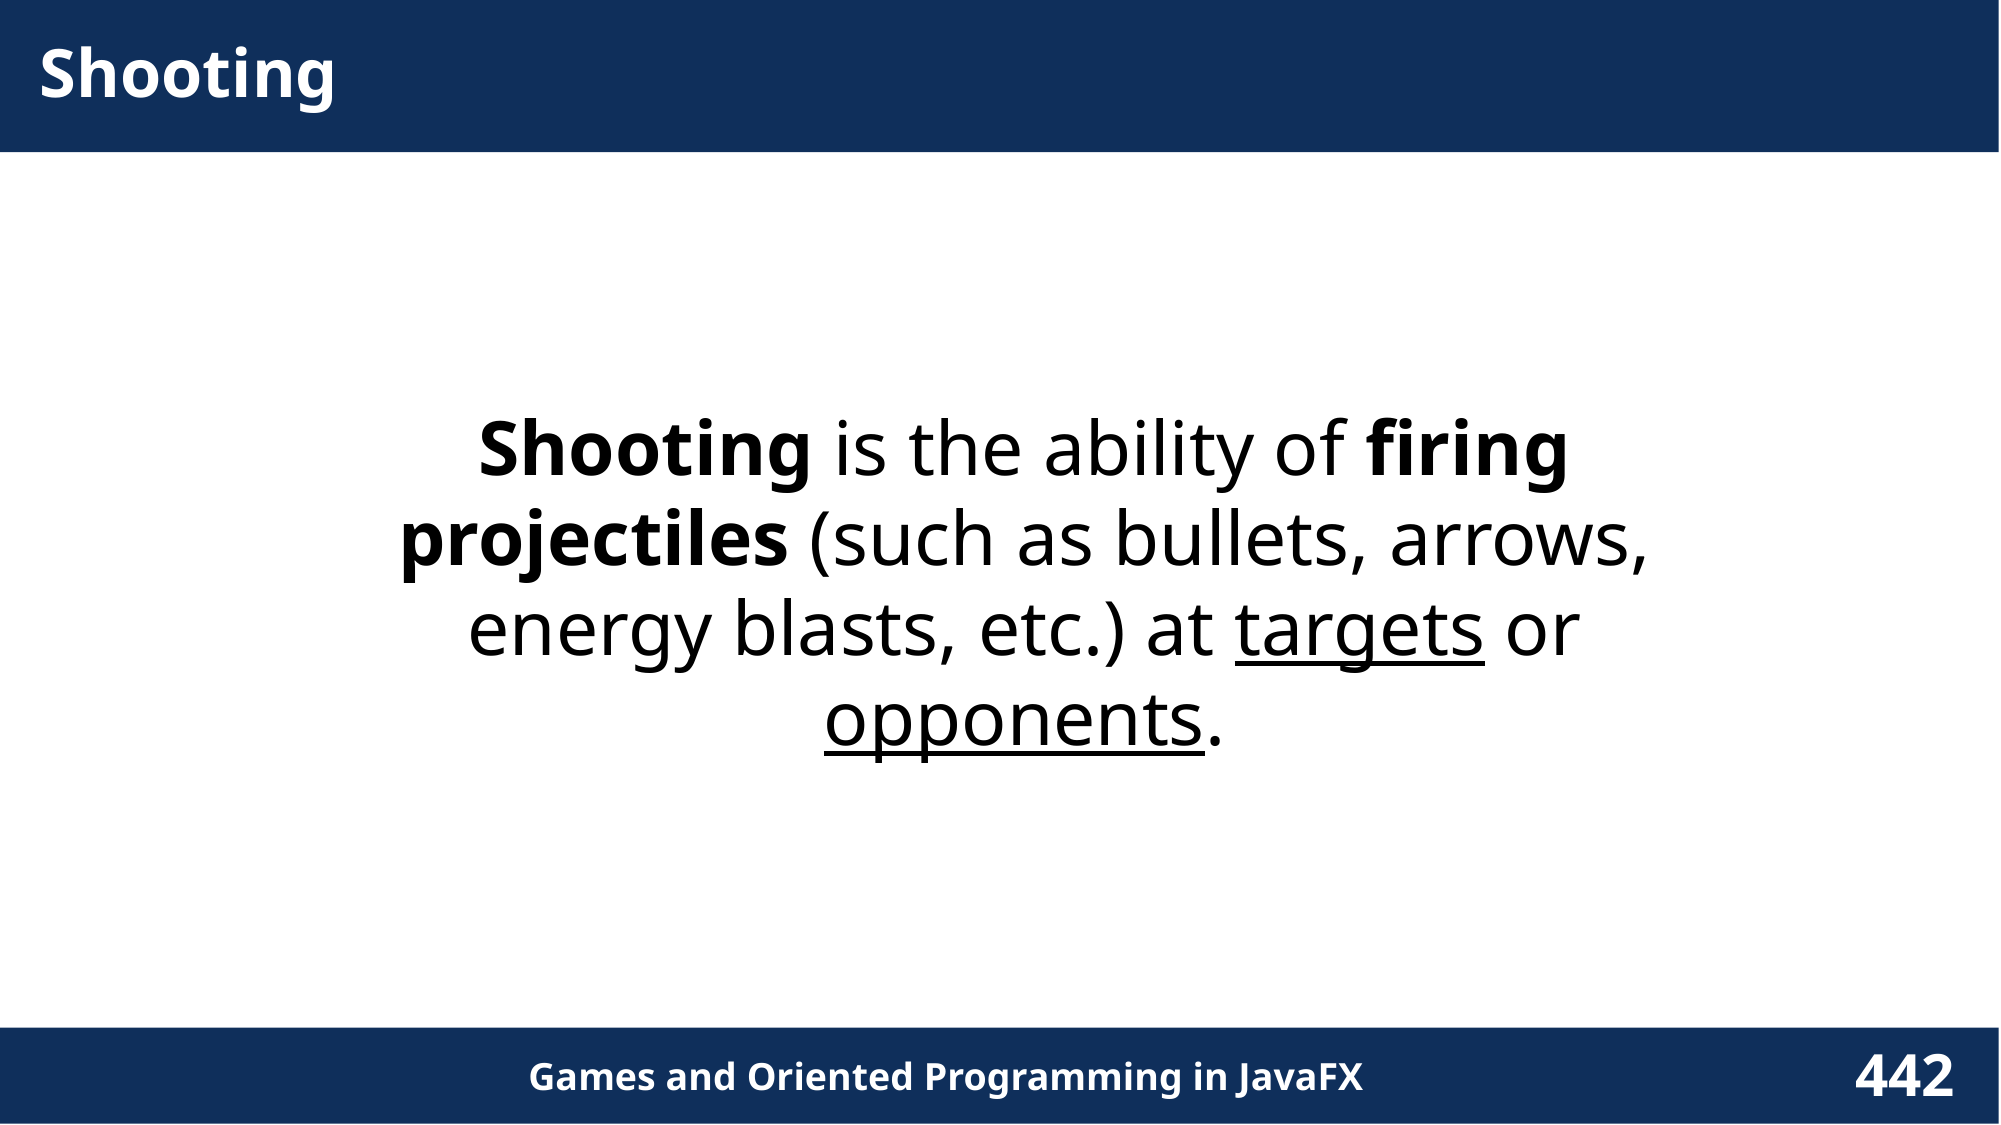

Shooting
Shooting is the ability of firing projectiles (such as bullets, arrows, energy blasts, etc.) at targets or opponents.